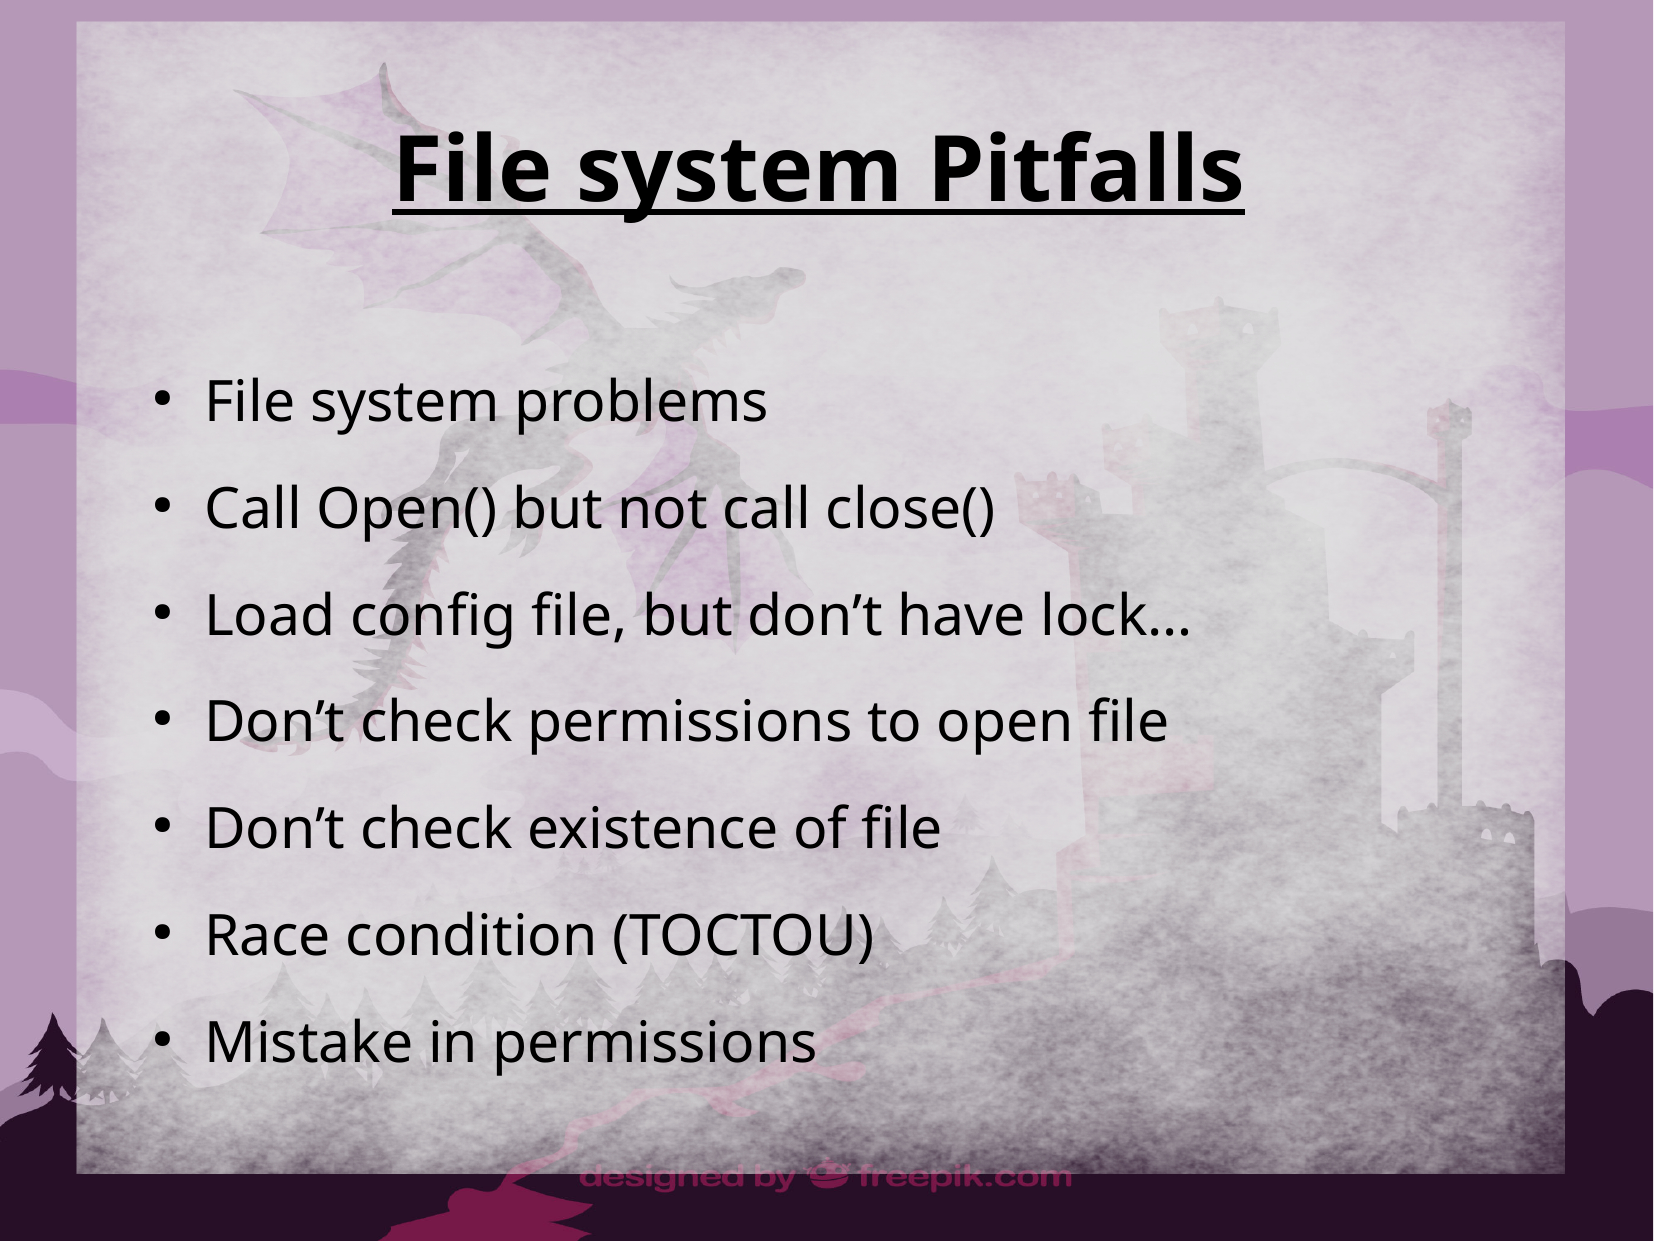

# File system Pitfalls
File system problems
Call Open() but not call close()
Load config file, but don’t have lock…
Don’t check permissions to open file
Don’t check existence of file
Race condition (TOCTOU)
Mistake in permissions